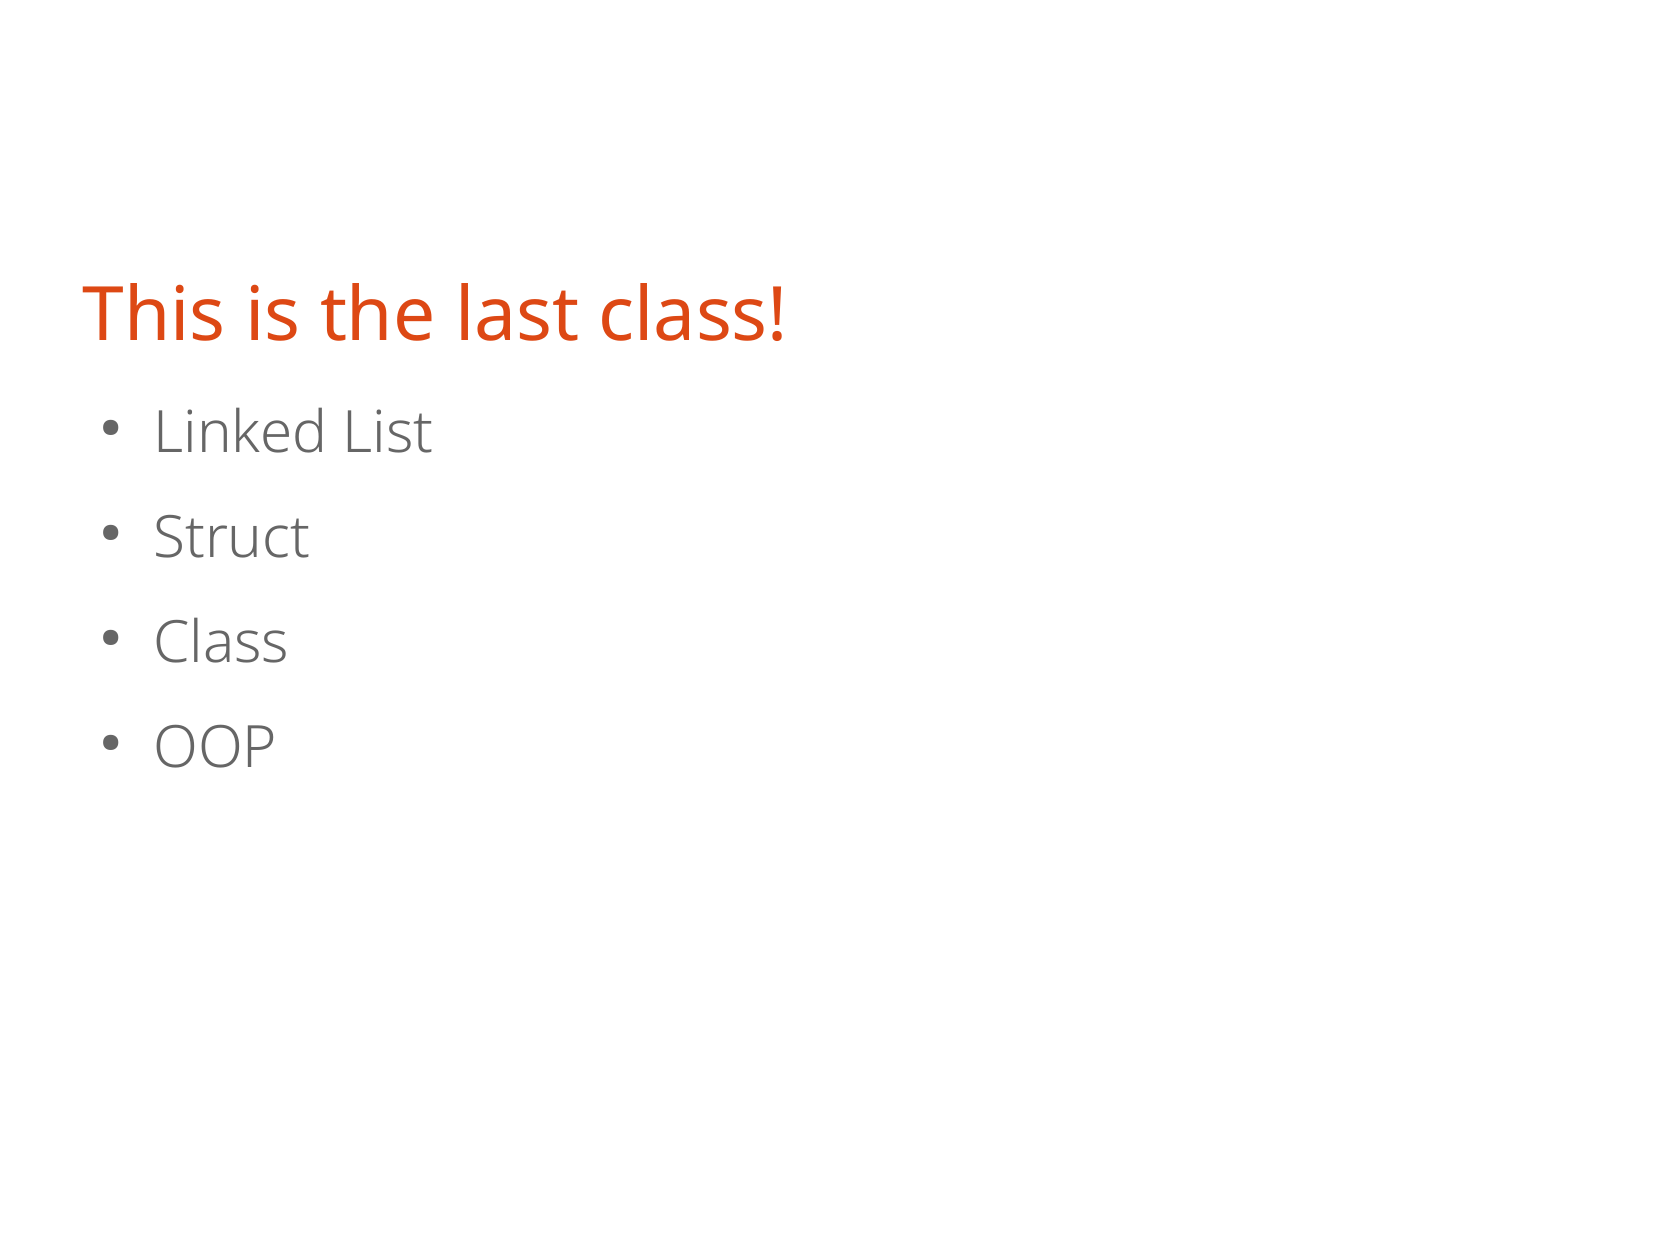

# This is the last class!
Linked List
Struct
Class
OOP